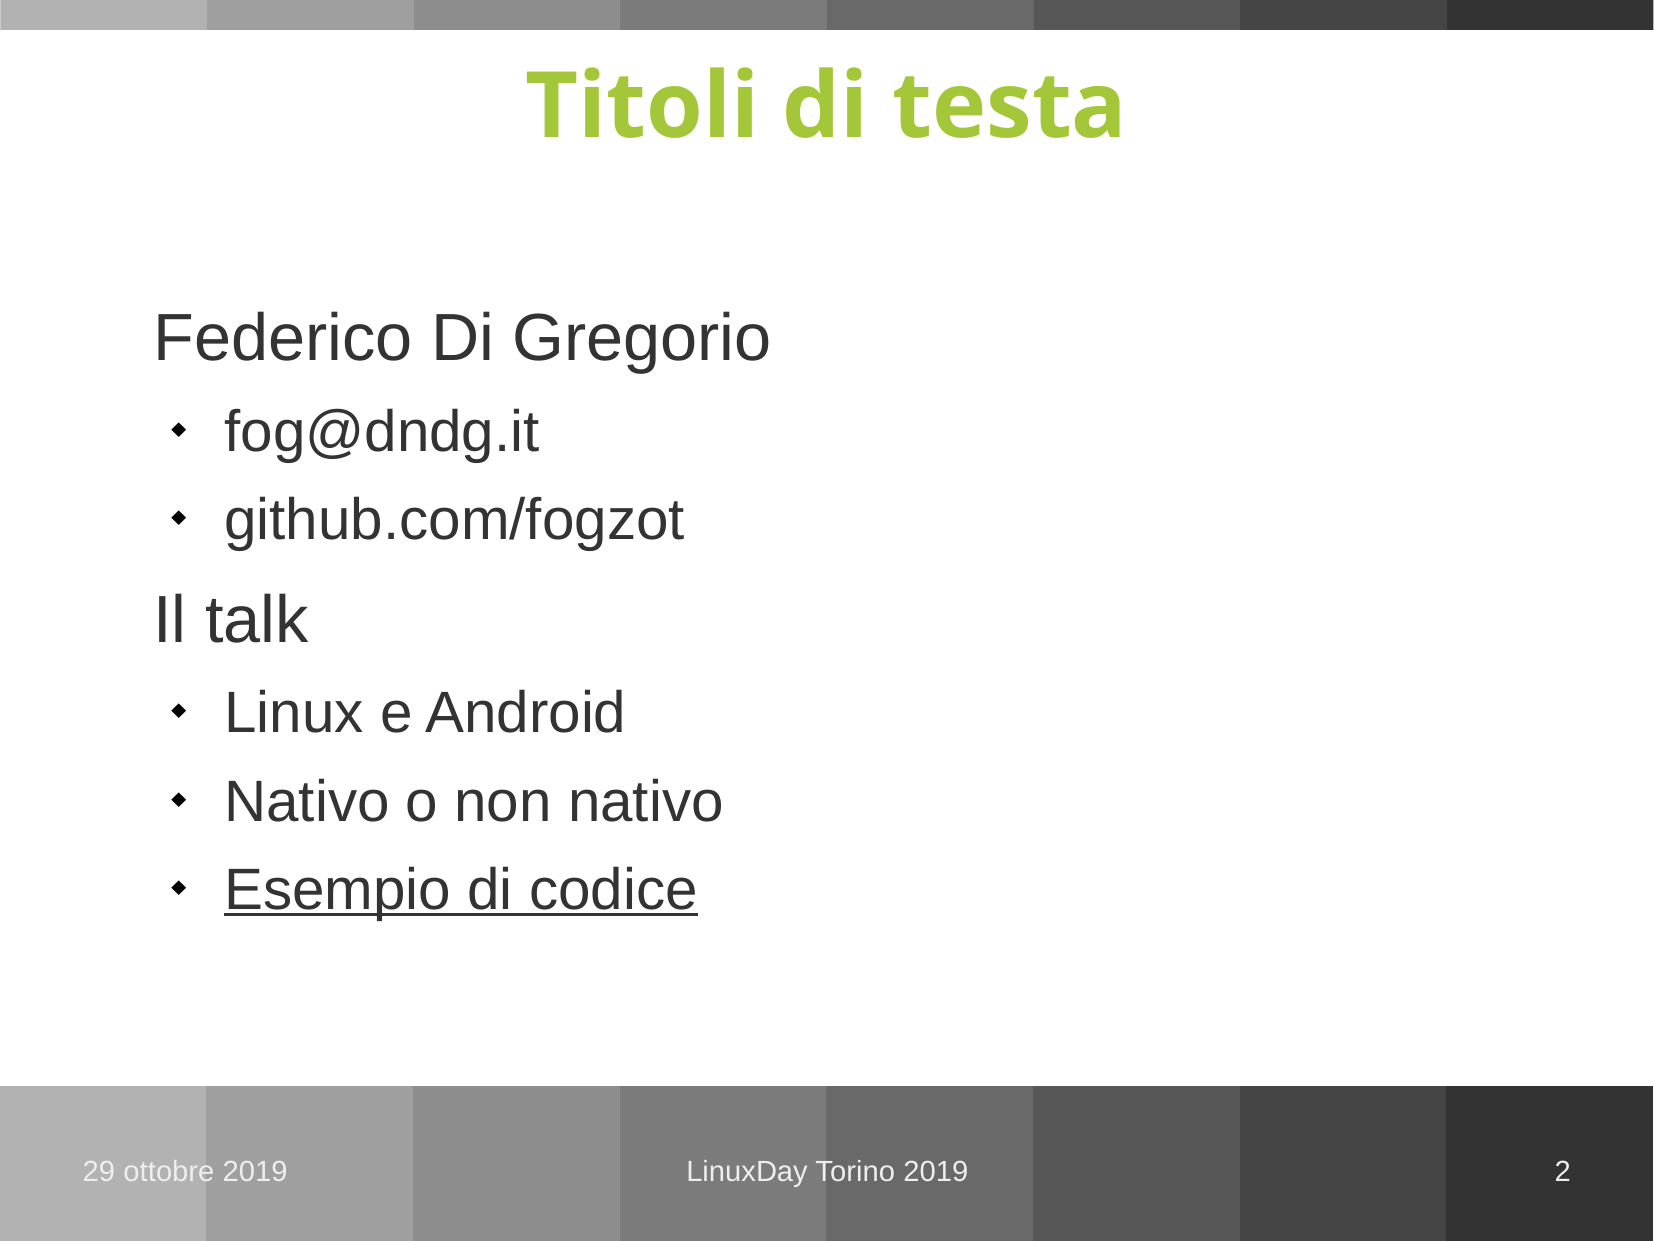

# Titoli di testa
Federico Di Gregorio
fog@dndg.it
github.com/fogzot
Il talk
Linux e Android
Nativo o non nativo
Esempio di codice
29 ottobre 2019
LinuxDay Torino 2019
2